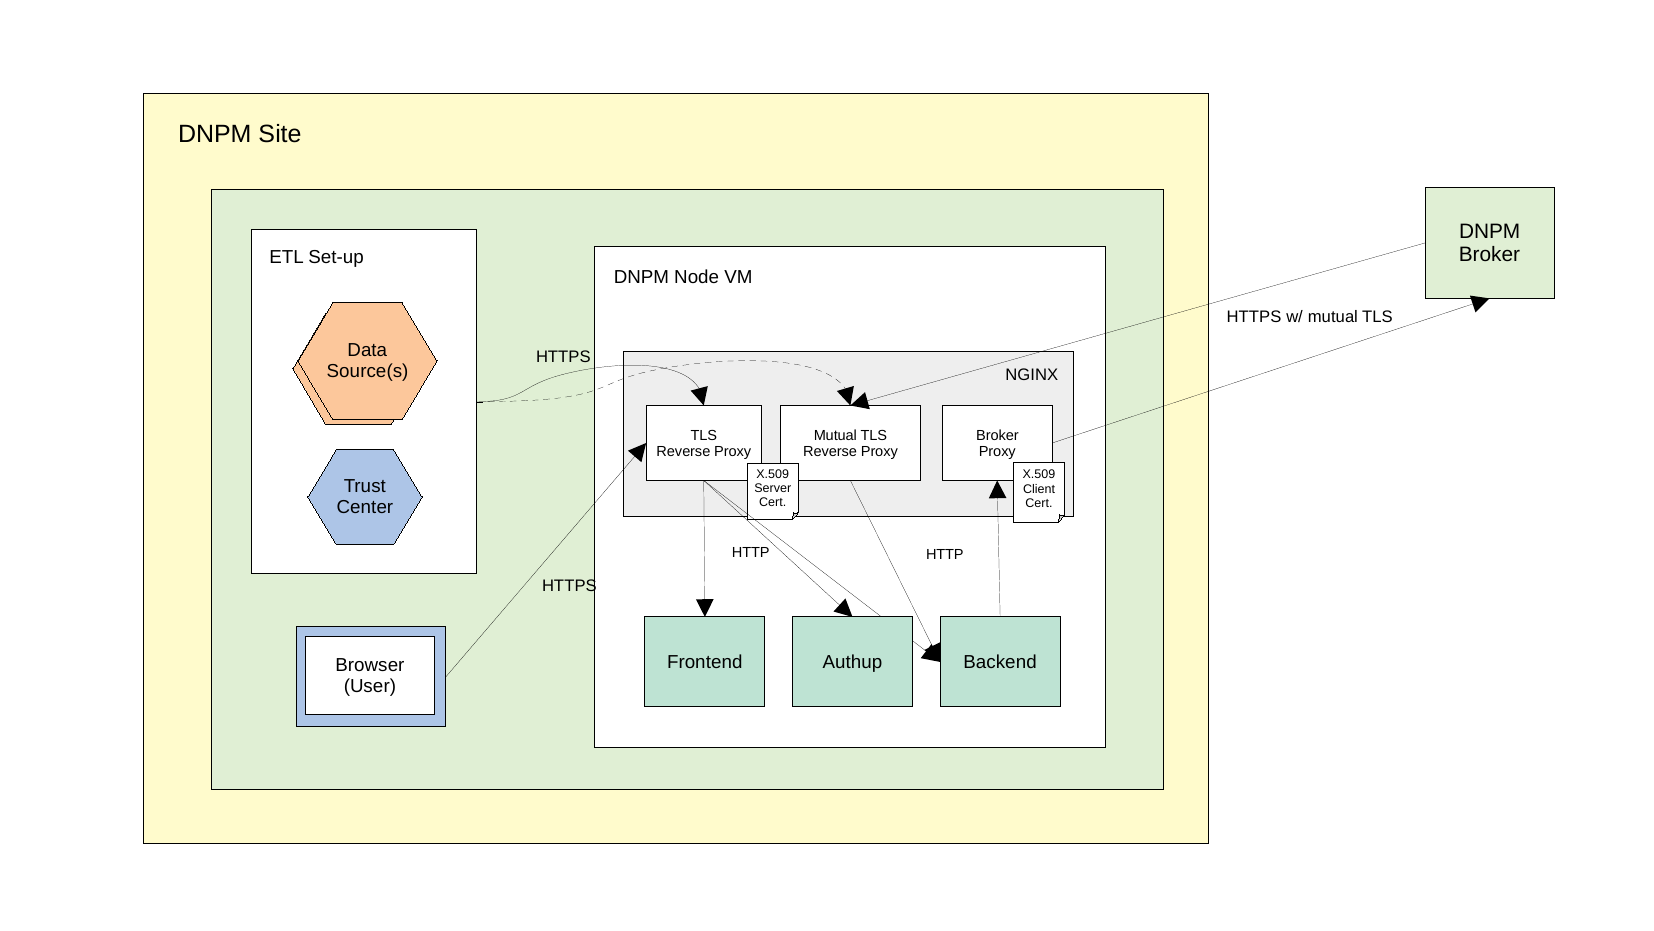

DNPM Site
DNPM
Broker
ETL Set-up
DNPM Node VM
HTTPS w/ mutual TLS
Data
Source(s)
HTTPS
NGINX
TLS
Reverse Proxy
Mutual TLS
Reverse Proxy
Broker
Proxy
Trust
Center
X.509
Client
Cert.
X.509
Server
Cert.
HTTP
HTTP
HTTPS
Frontend
Authup
Backend
Browser
(User)